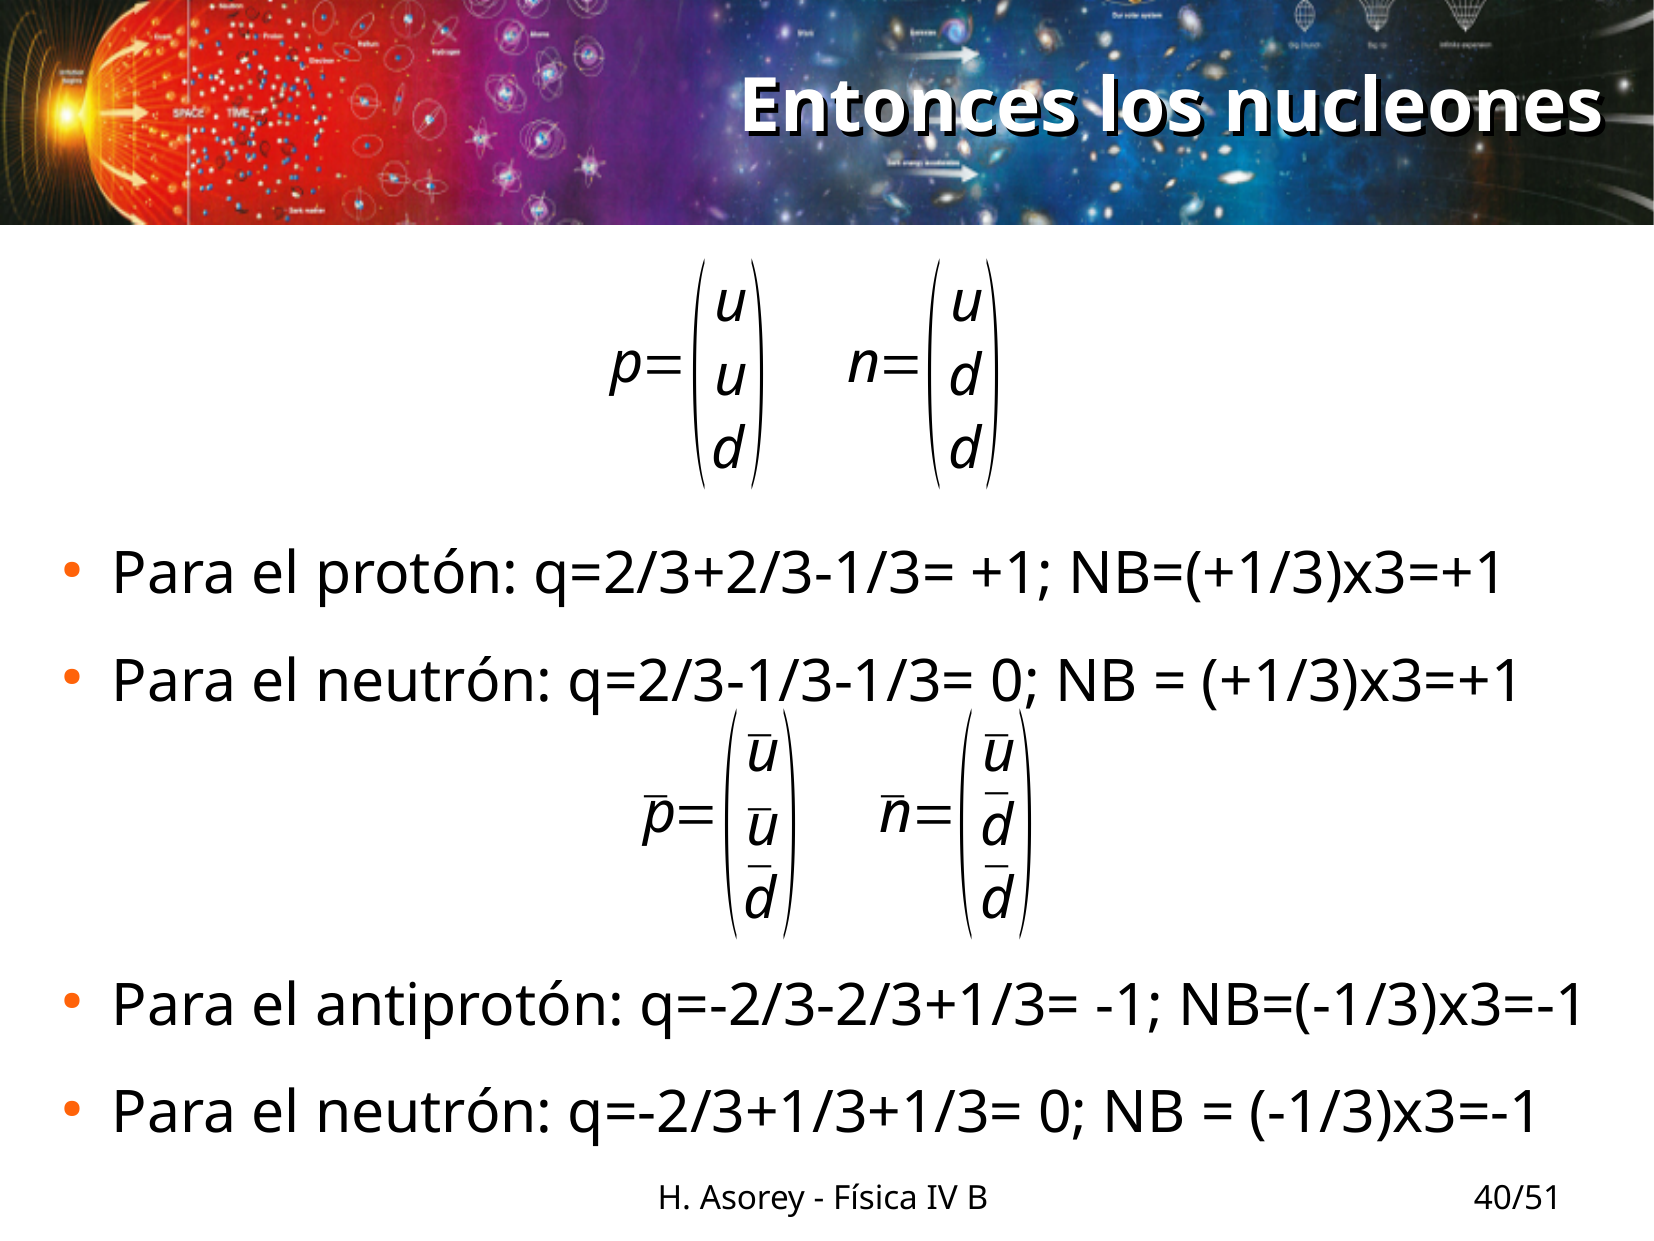

# Entonces los nucleones
Para el protón: q=2/3+2/3-1/3= +1; NB=(+1/3)x3=+1
Para el neutrón: q=2/3-1/3-1/3= 0; NB = (+1/3)x3=+1
Para el antiprotón: q=-2/3-2/3+1/3= -1; NB=(-1/3)x3=-1
Para el neutrón: q=-2/3+1/3+1/3= 0; NB = (-1/3)x3=-1
H. Asorey - Física IV B
40